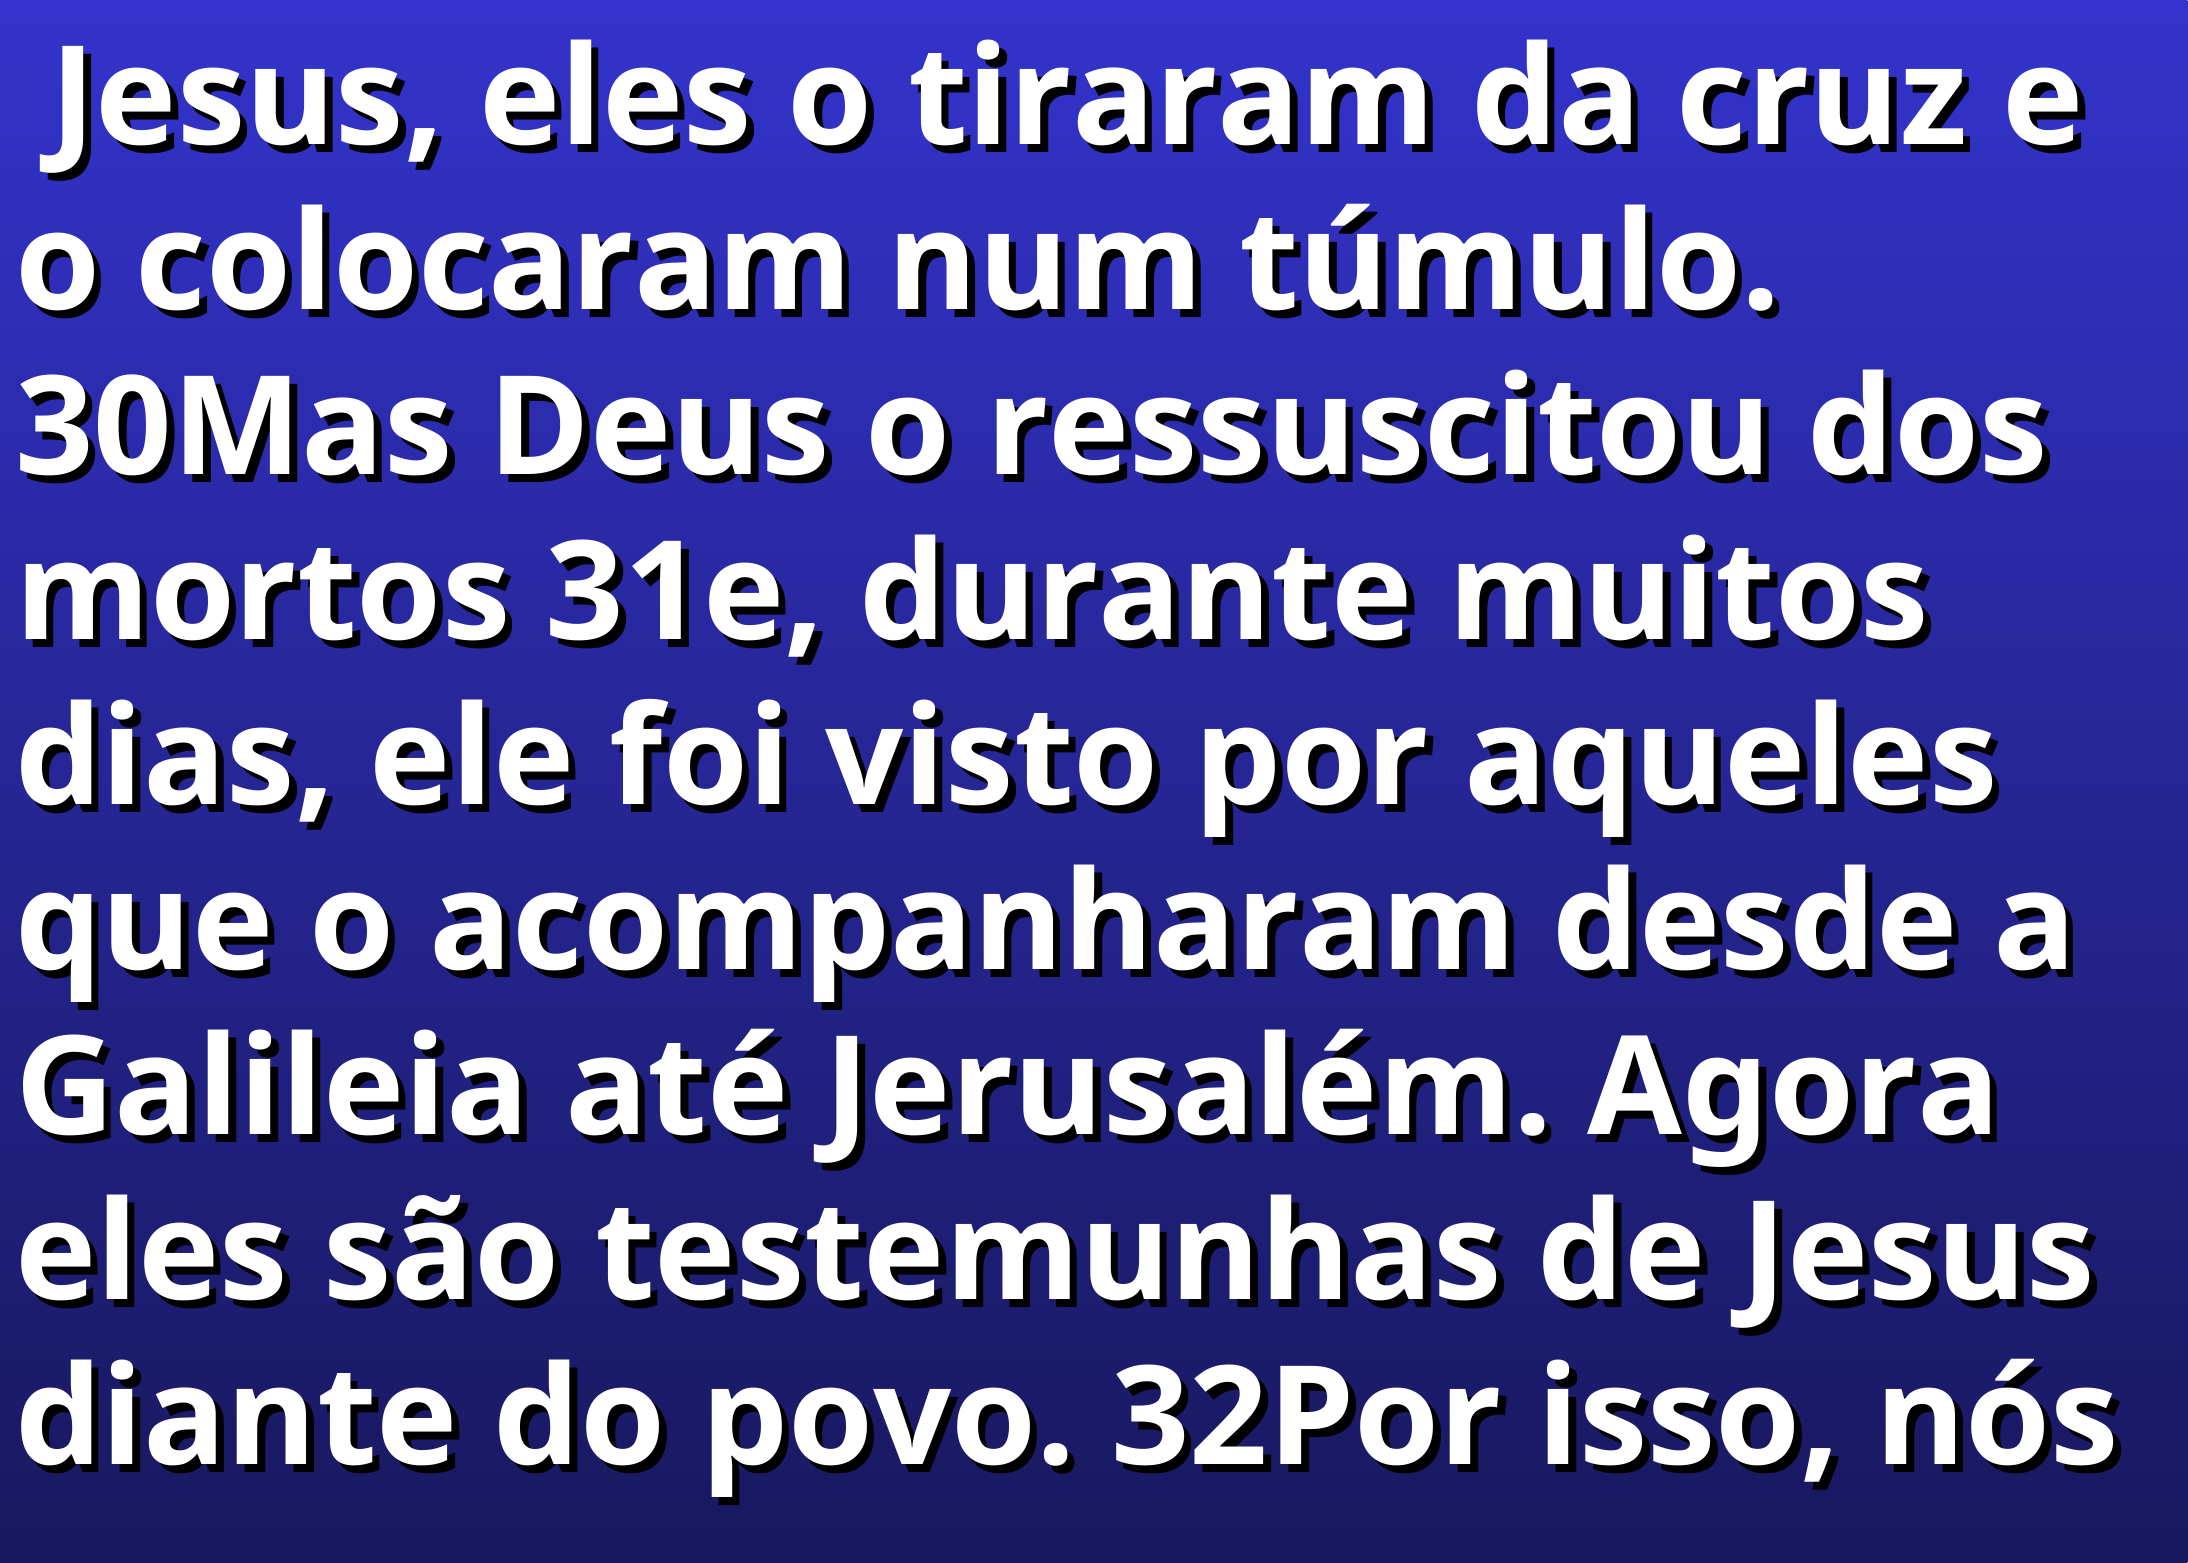

Jesus, eles o tiraram da cruz e o colocaram num túmulo. 30Mas Deus o ressuscitou dos mortos 31e, durante muitos dias, ele foi visto por aqueles que o acompanharam desde a Galileia até Jerusalém. Agora eles são testemunhas de Jesus diante do povo. 32Por isso, nós